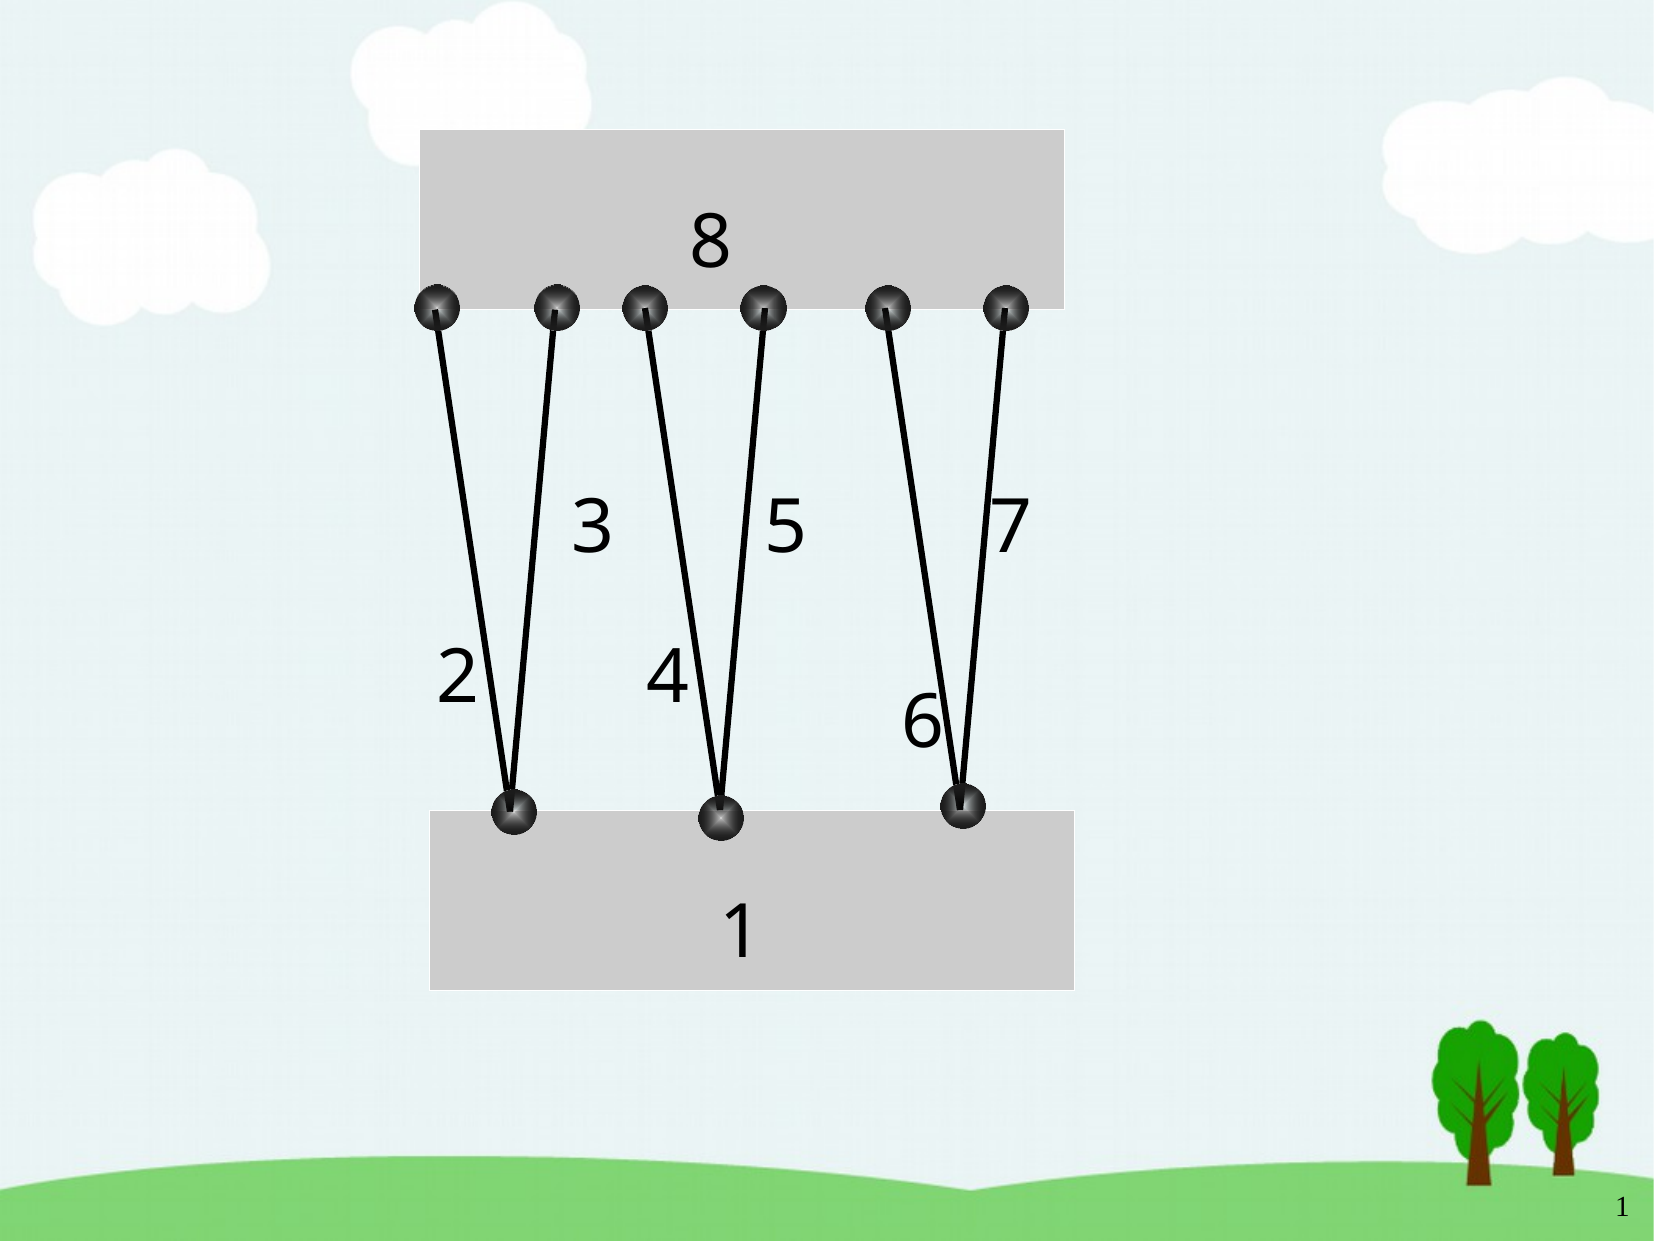

8
3
5
7
2
4
6
1
1